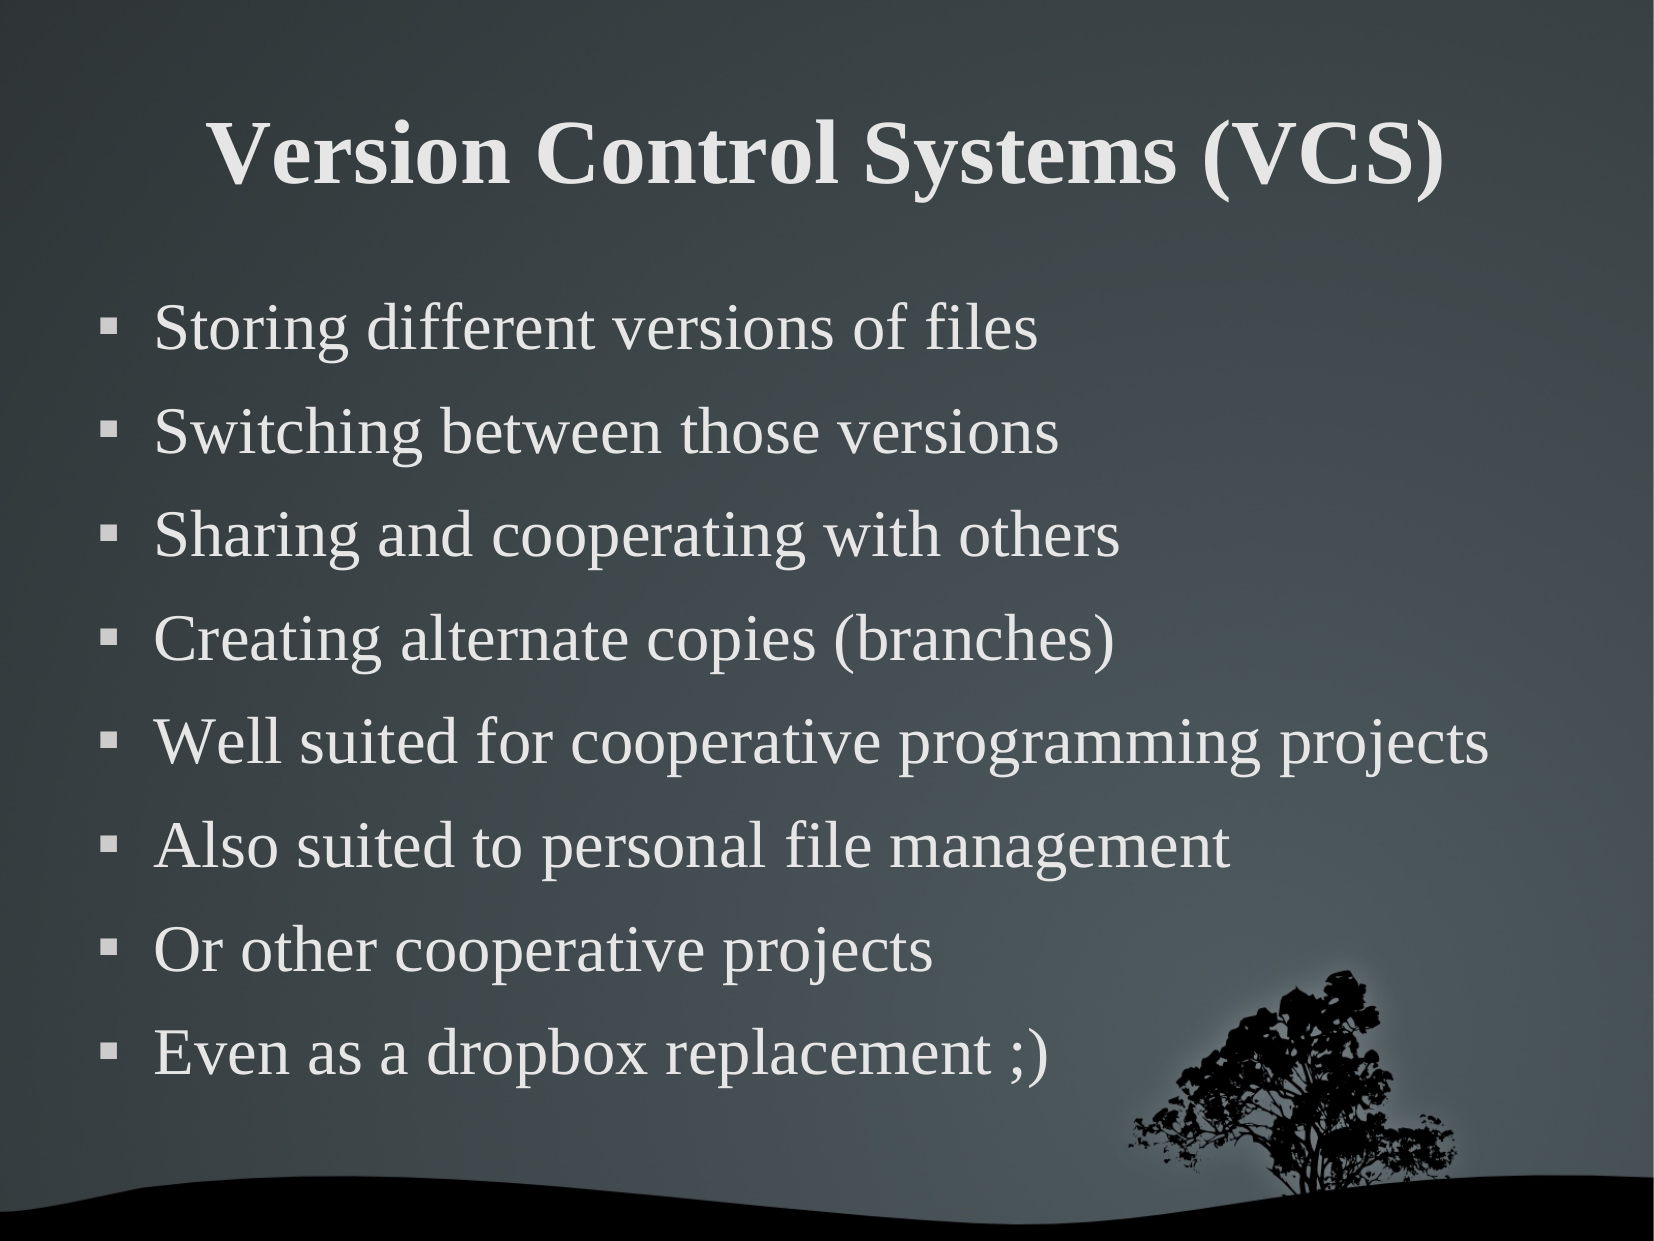

# Version Control Systems (VCS)
Storing different versions of files
Switching between those versions
Sharing and cooperating with others
Creating alternate copies (branches)
Well suited for cooperative programming projects
Also suited to personal file management
Or other cooperative projects
Even as a dropbox replacement ;)